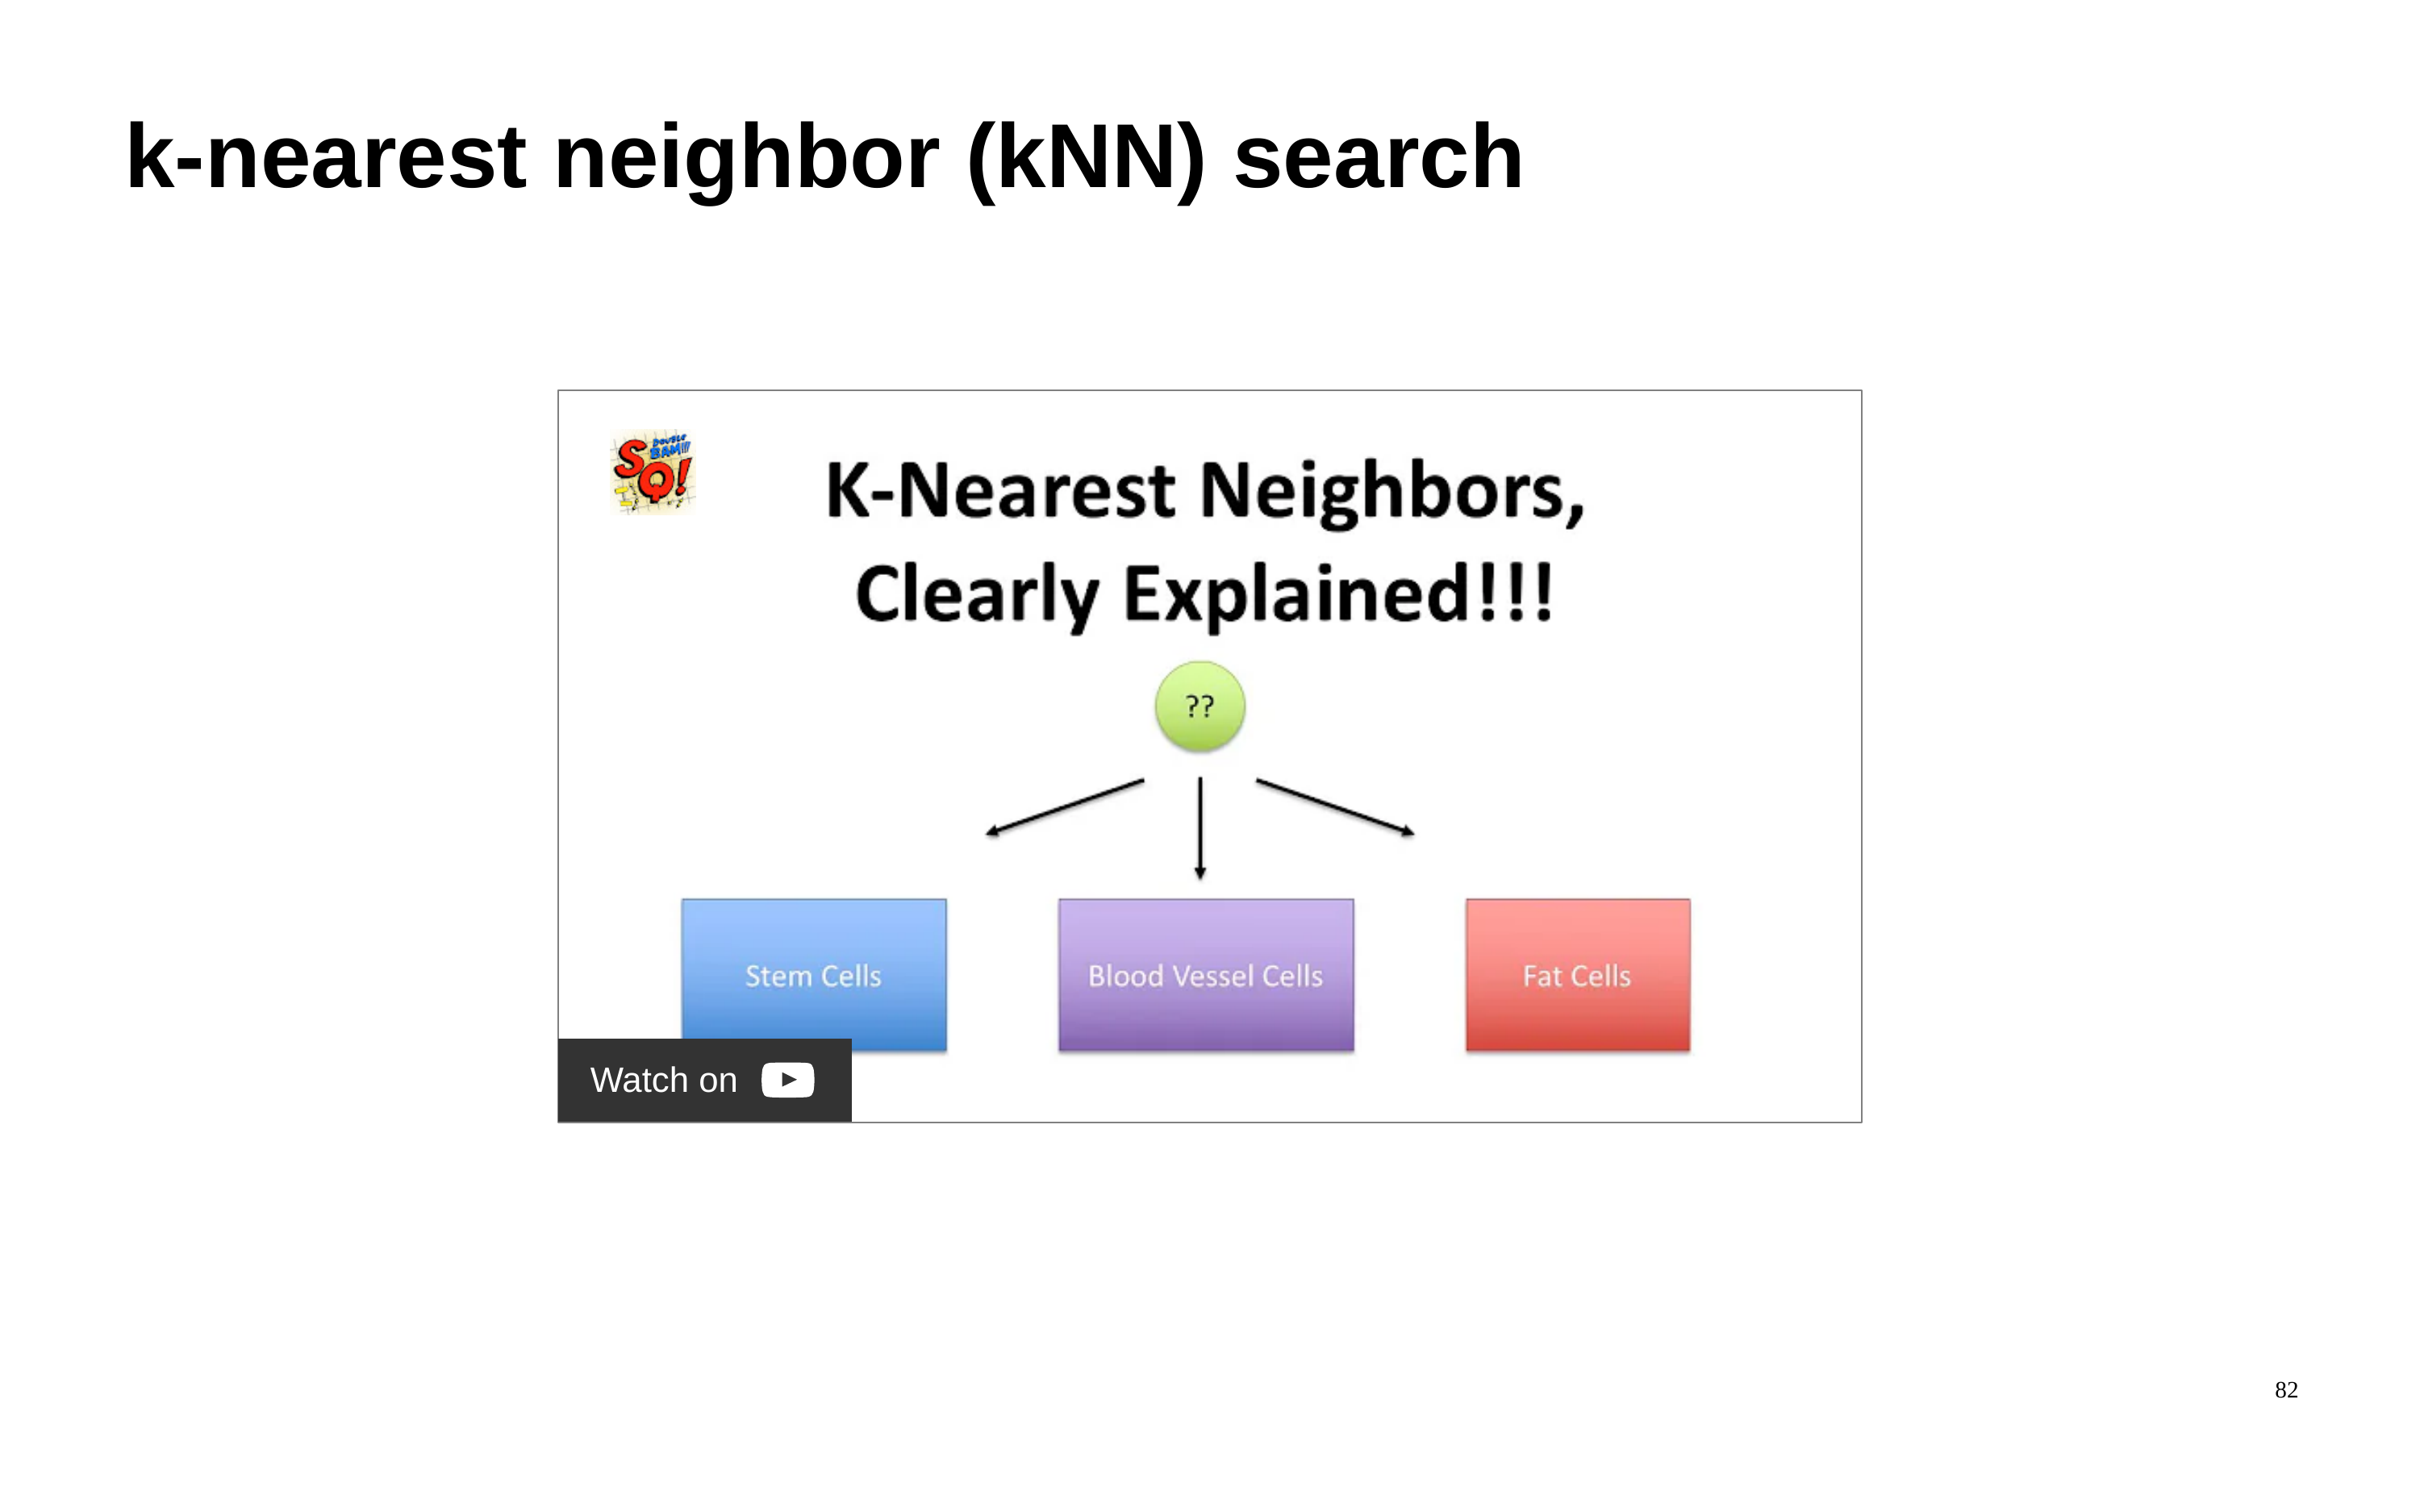

k-nearest neighbor (kNN) search
 Watch on
82